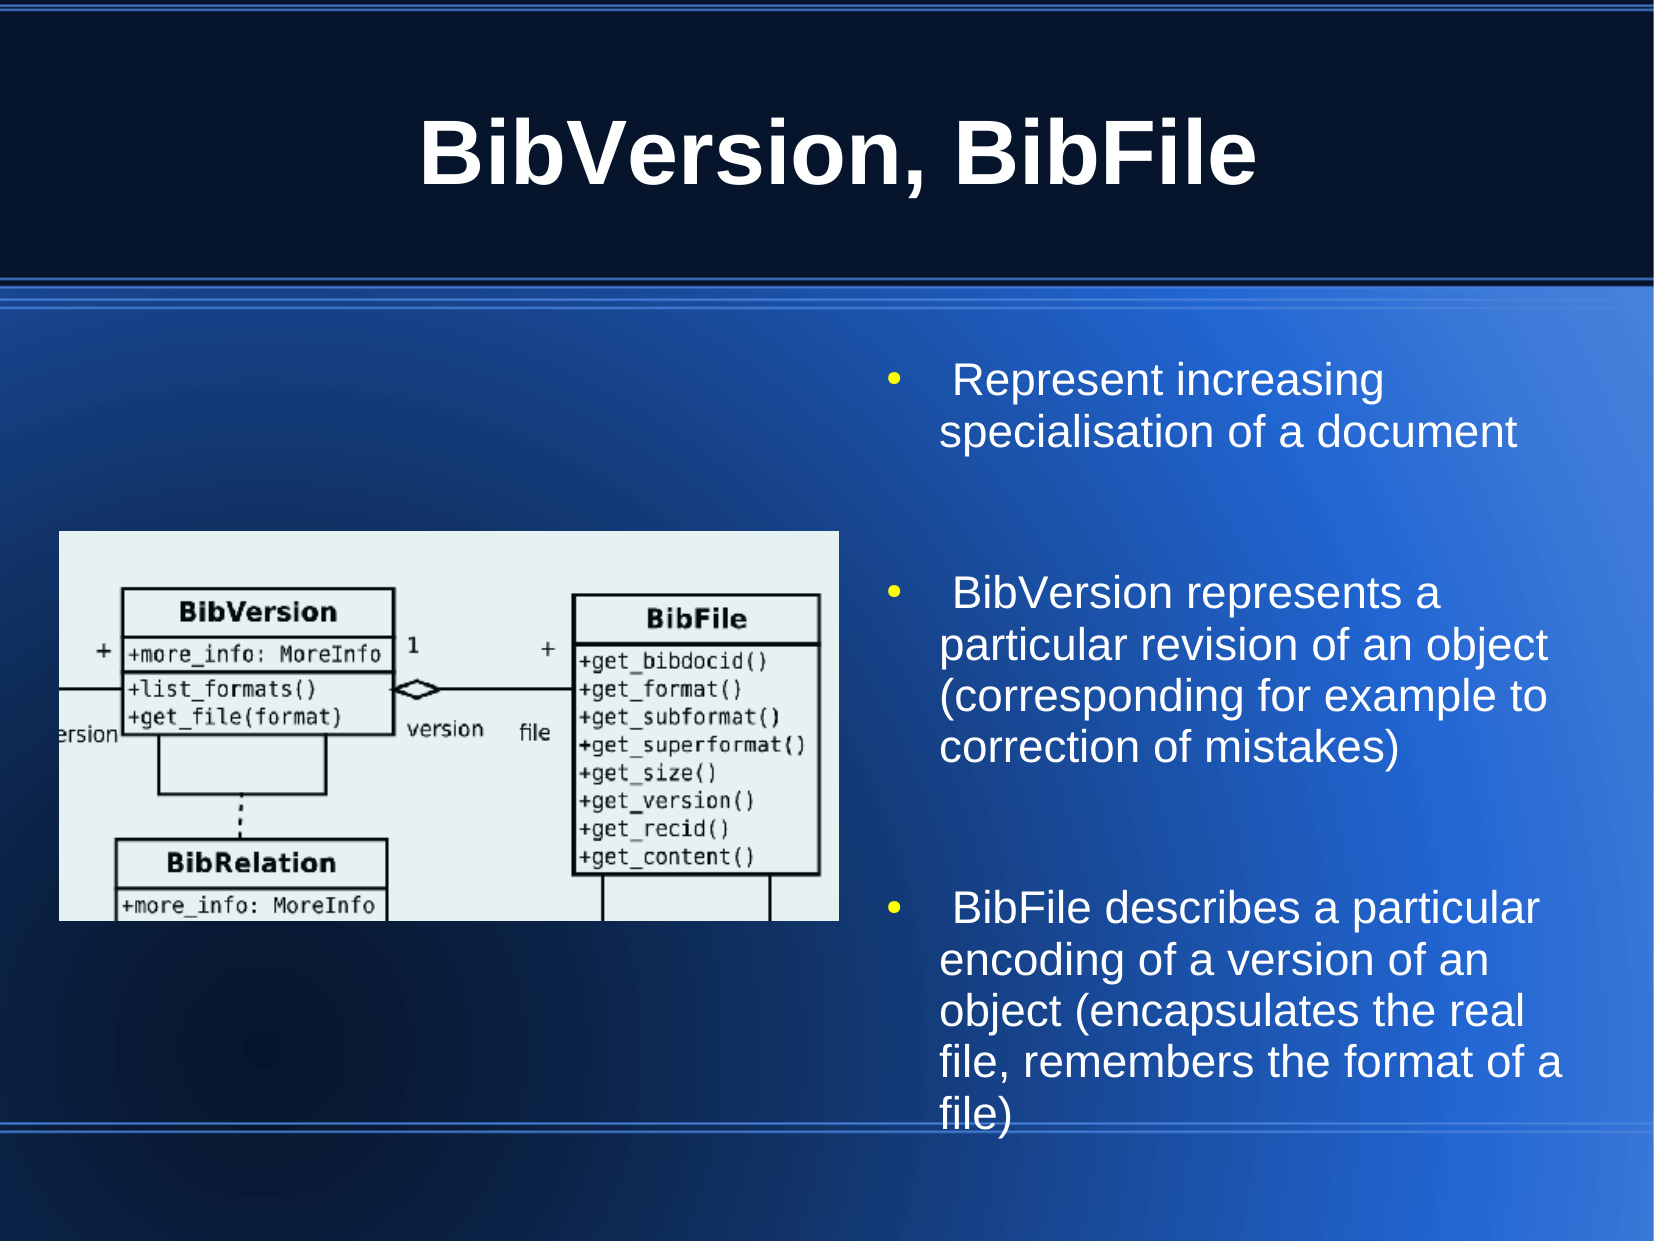

# BibVersion, BibFile
 Represent increasing specialisation of a document
 BibVersion represents a particular revision of an object (corresponding for example to correction of mistakes)
 BibFile describes a particular encoding of a version of an object (encapsulates the real file, remembers the format of a file)